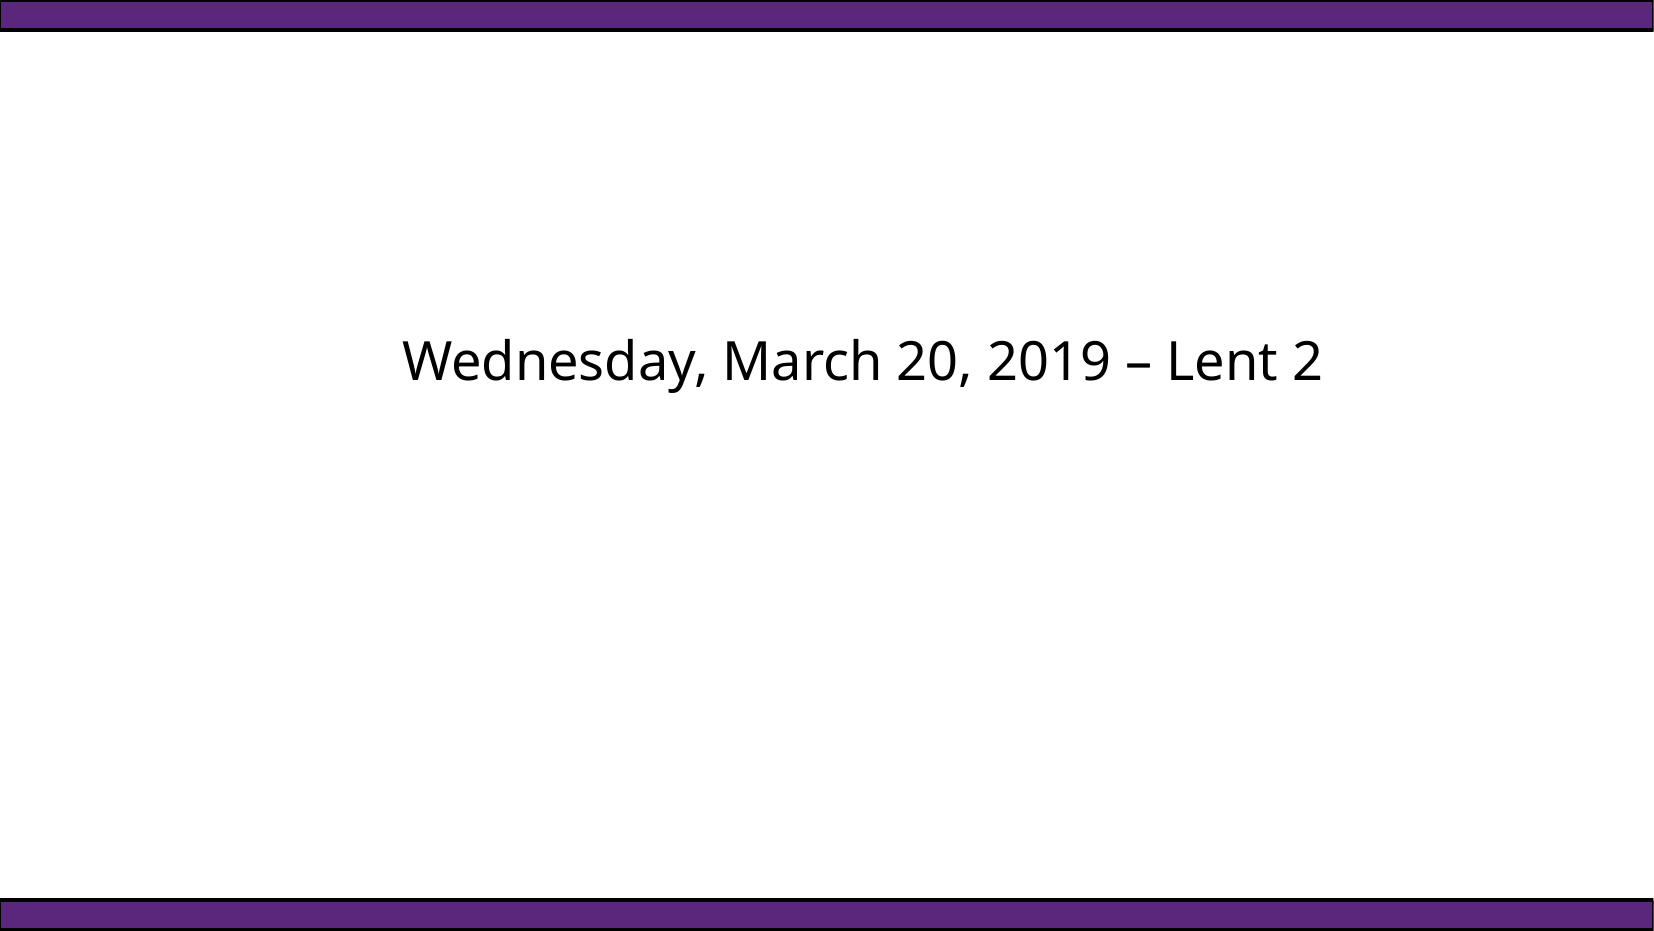

Wednesday, March 20, 2019 – Lent 2